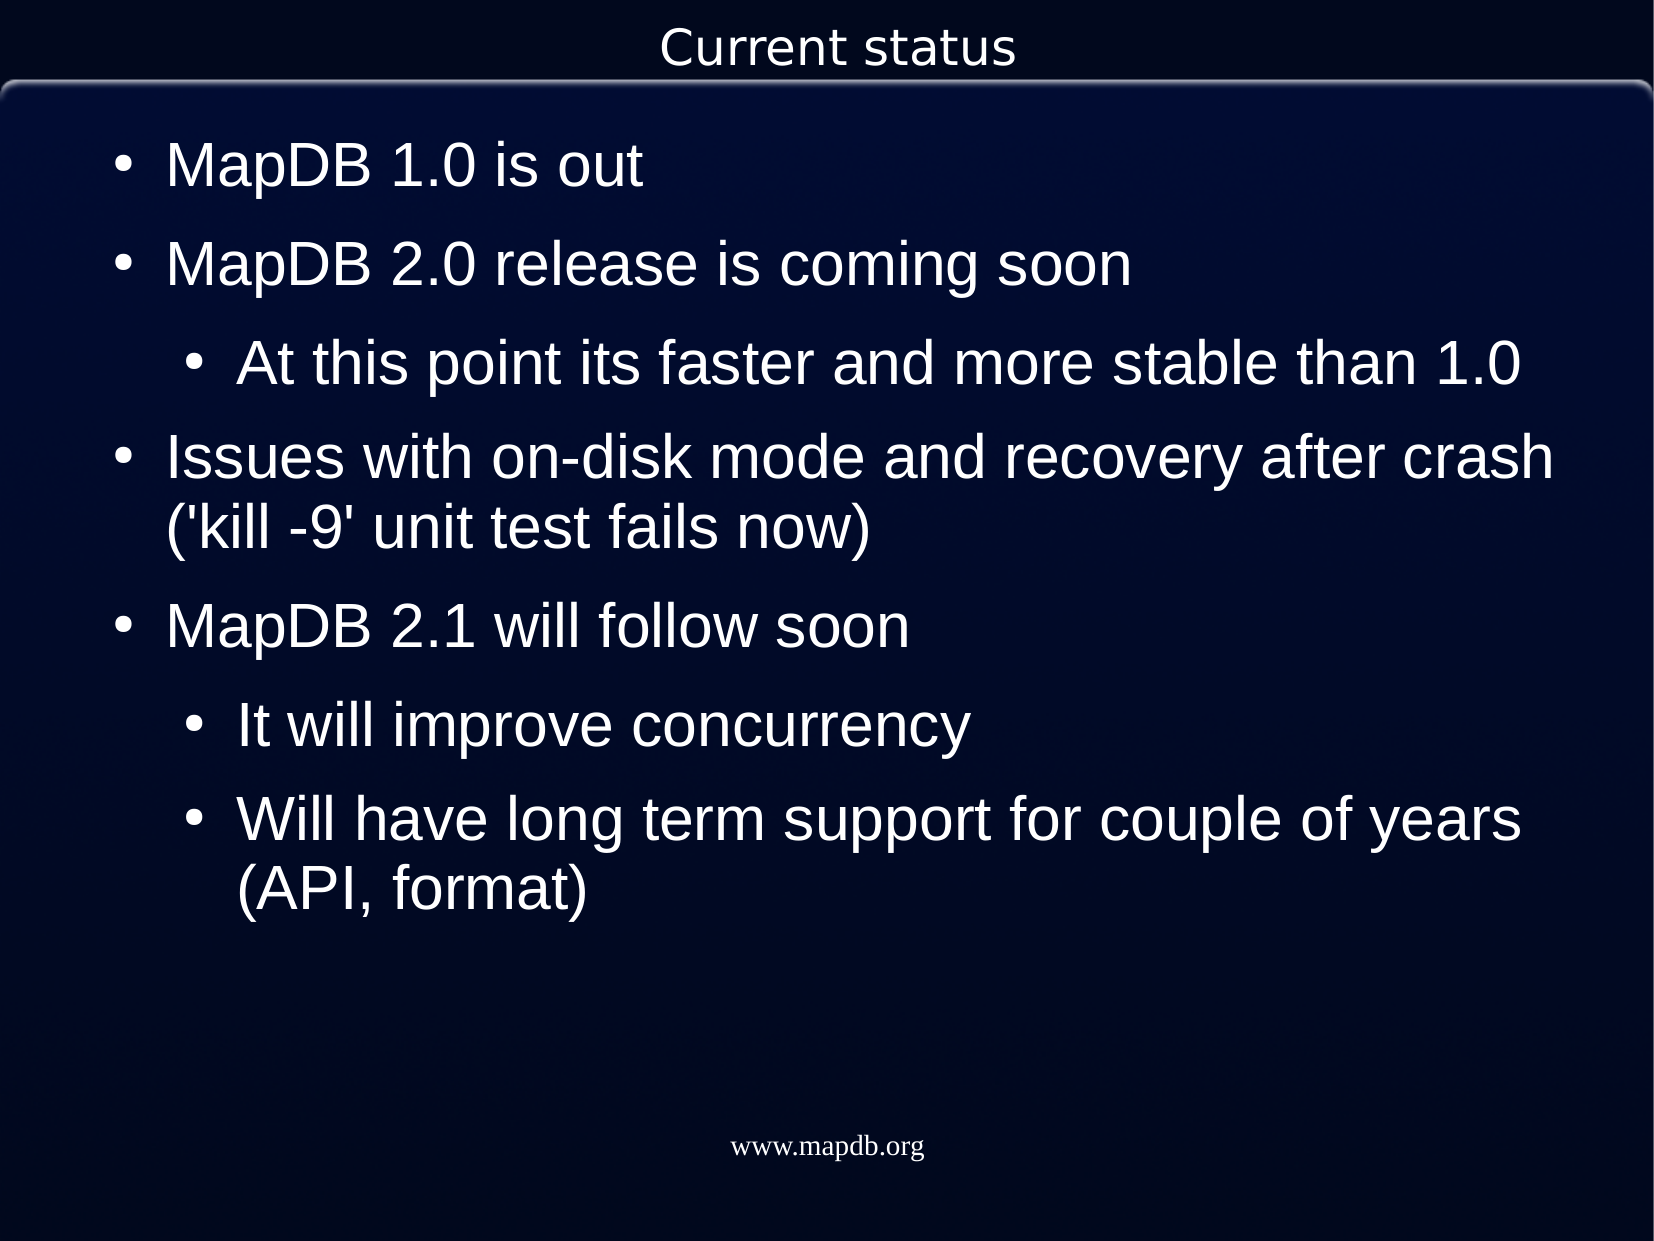

# Current status
MapDB 1.0 is out
MapDB 2.0 release is coming soon
At this point its faster and more stable than 1.0
Issues with on-disk mode and recovery after crash ('kill -9' unit test fails now)
MapDB 2.1 will follow soon
It will improve concurrency
Will have long term support for couple of years (API, format)
www.mapdb.org